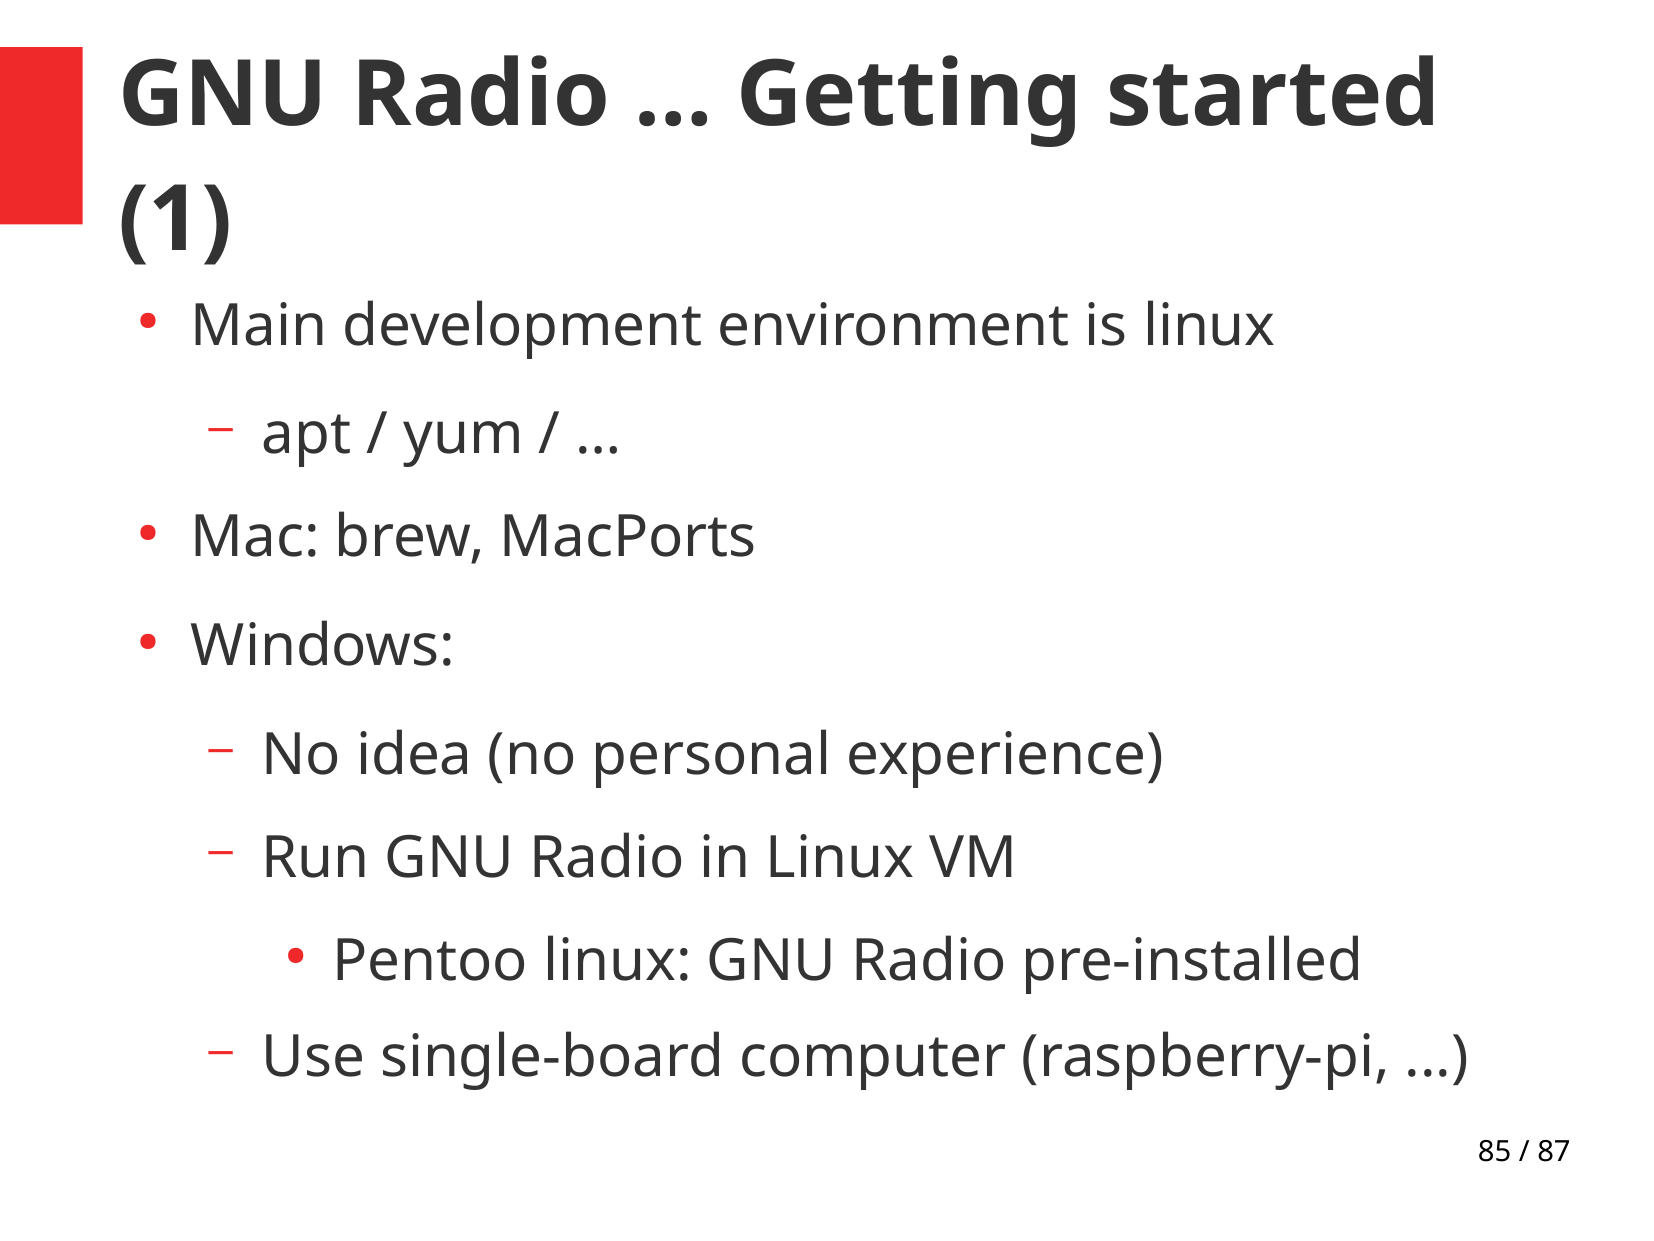

# GNU Radio … Getting started (1)
Main development environment is linux
apt / yum / …
Mac: brew, MacPorts
Windows:
No idea (no personal experience)
Run GNU Radio in Linux VM
Pentoo linux: GNU Radio pre-installed
Use single-board computer (raspberry-pi, ...)
85